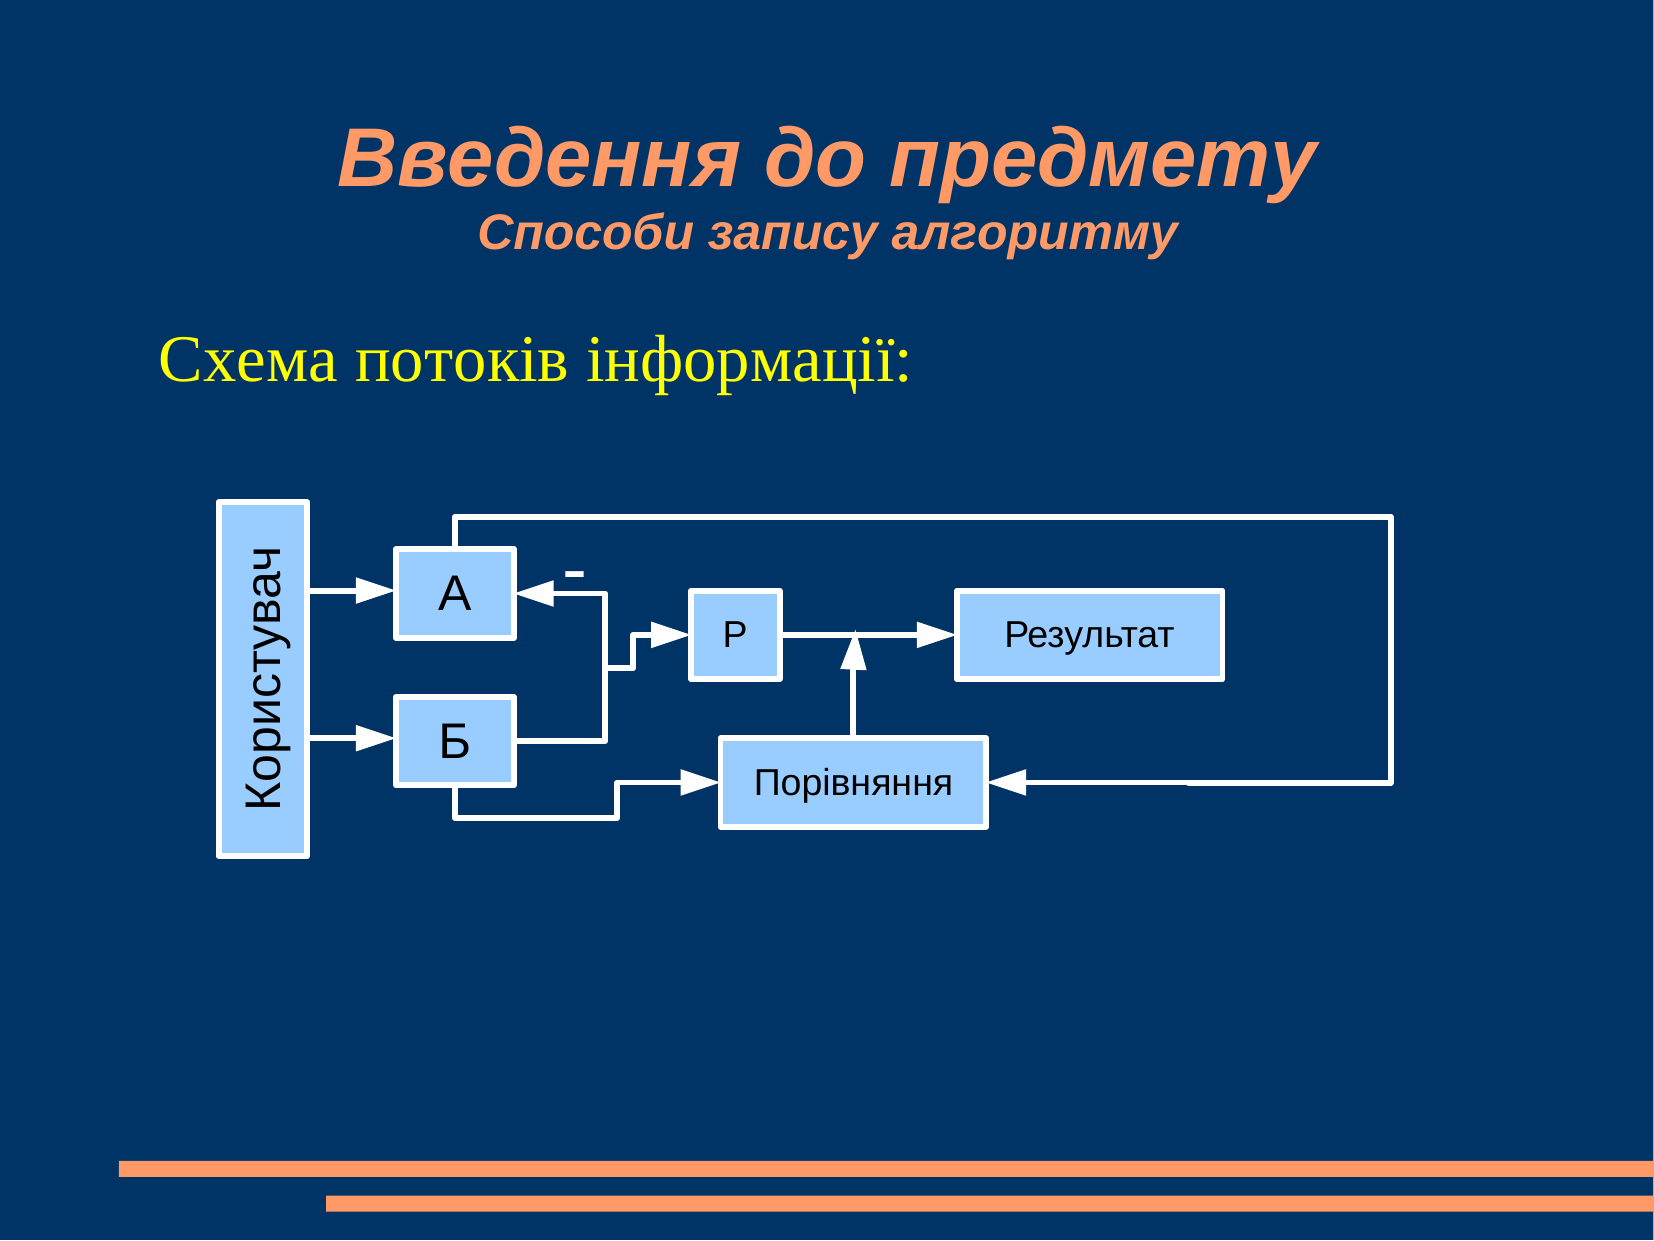

Введення до предмету
Способи запису алгоритму
# Схема потоків інформації:
-
А
Р
Результат
Користувач
Б
Порівняння